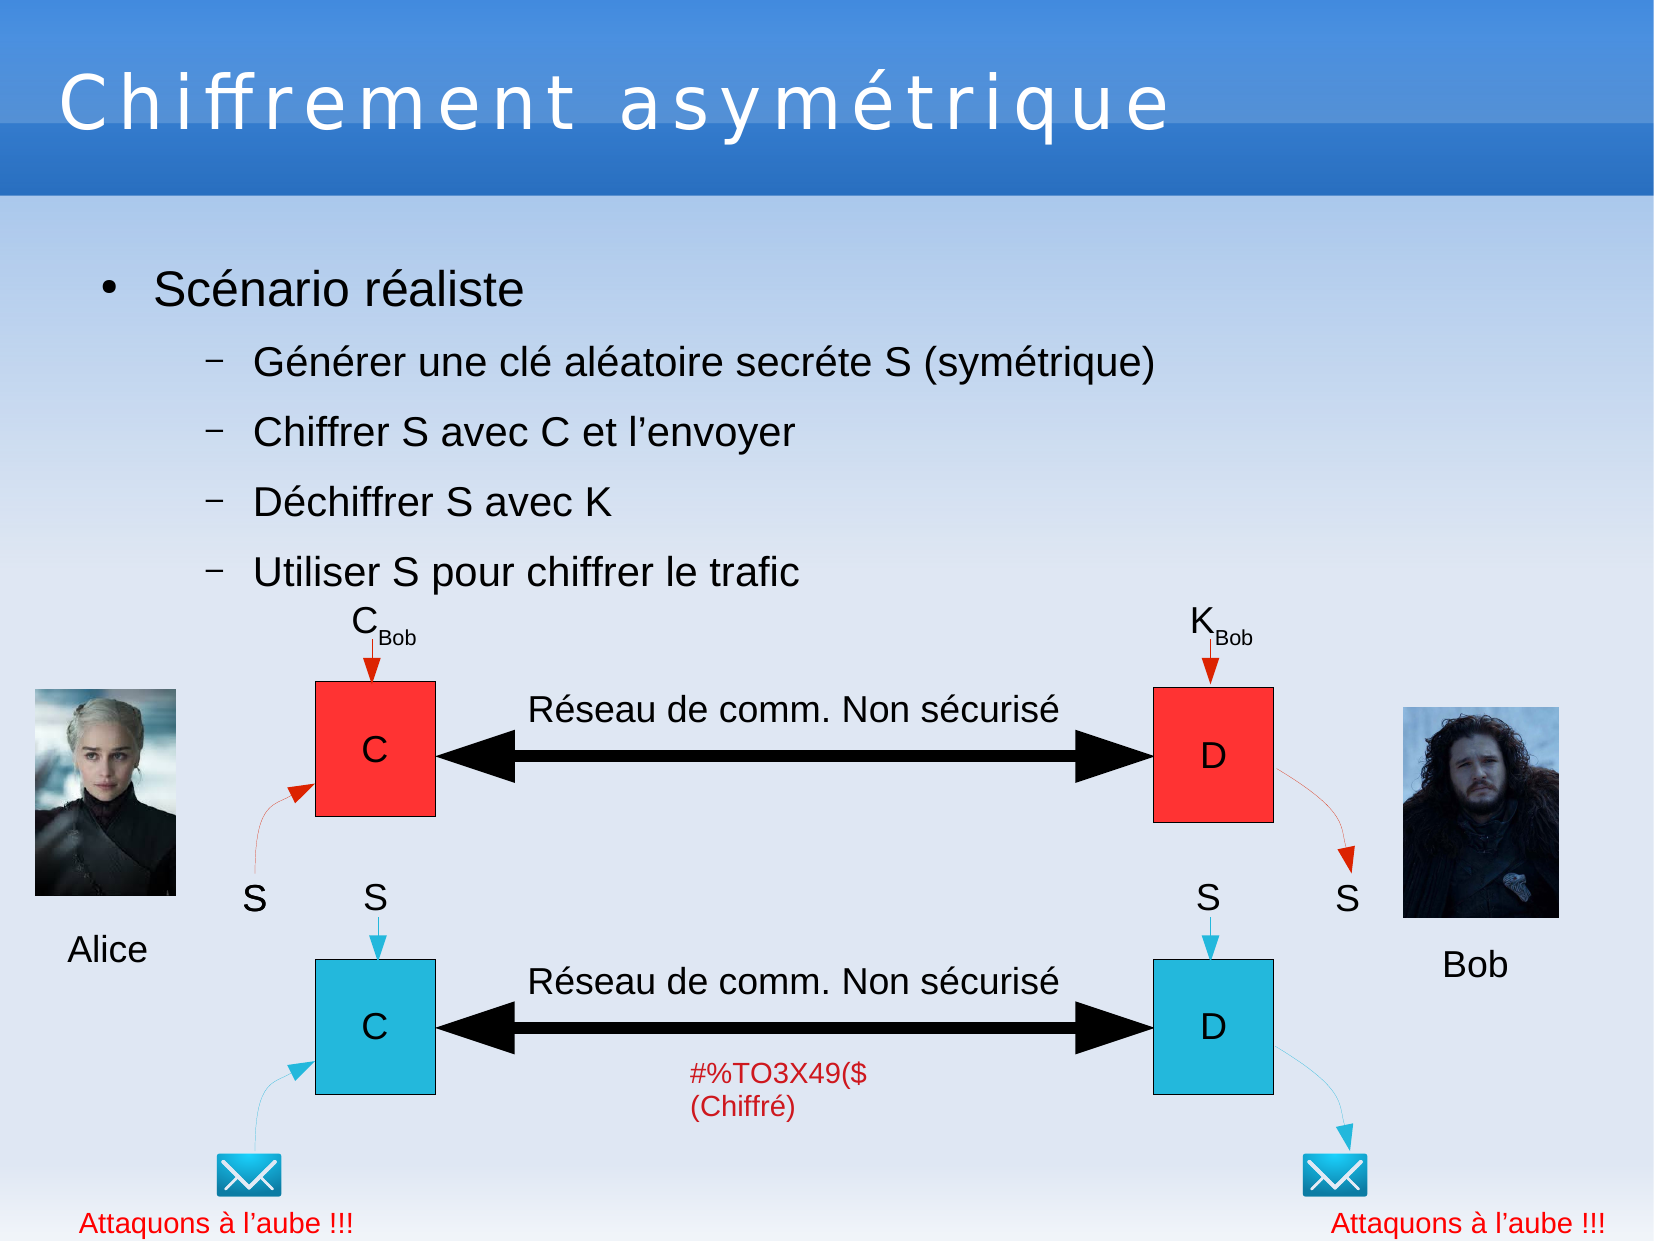

# Chiffrement asymétrique
Scénario réaliste
Générer une clé aléatoire secréte S (symétrique)
Chiffrer S avec C et l’envoyer
Déchiffrer S avec K
Utiliser S pour chiffrer le trafic
CBob
KBob
Réseau de comm. Non sécurisé
C
D
S
S
S
S
S
Alice
Bob
Réseau de comm. Non sécurisé
C
D
#%TO3X49($
(Chiffré)
Attaquons à l’aube !!!
Attaquons à l’aube !!!